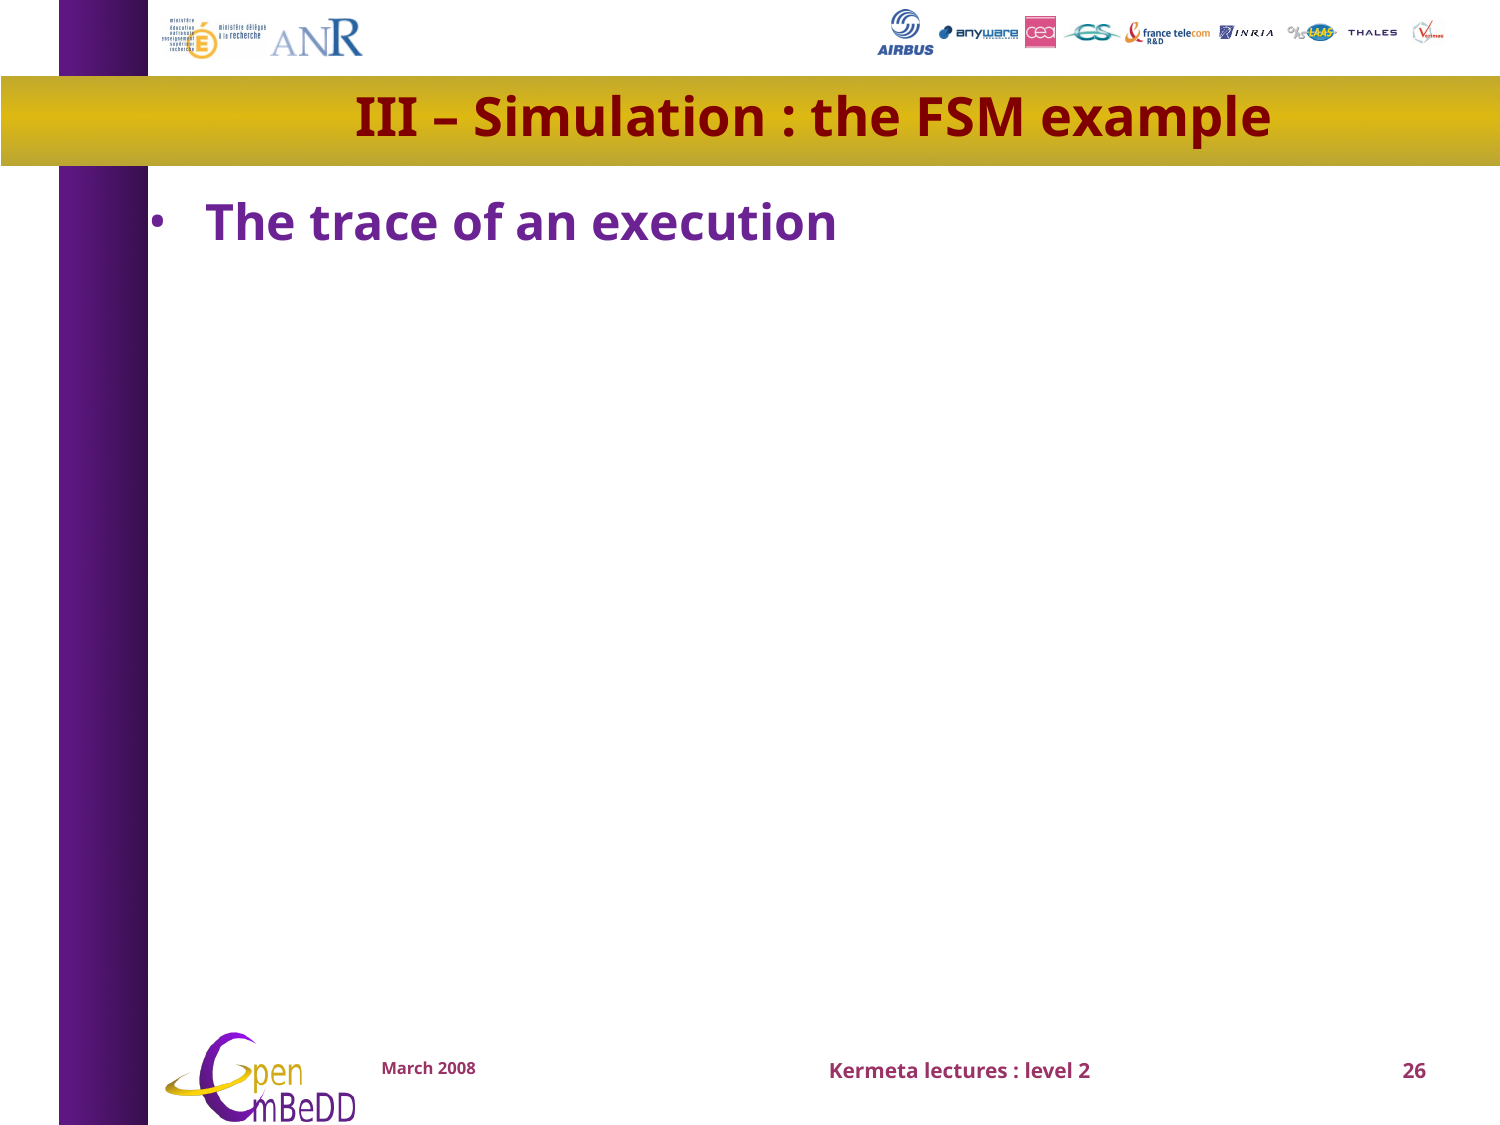

# III – Simulation : the FSM example
The trace of an execution
Kermeta lectures : level 2
March 2008